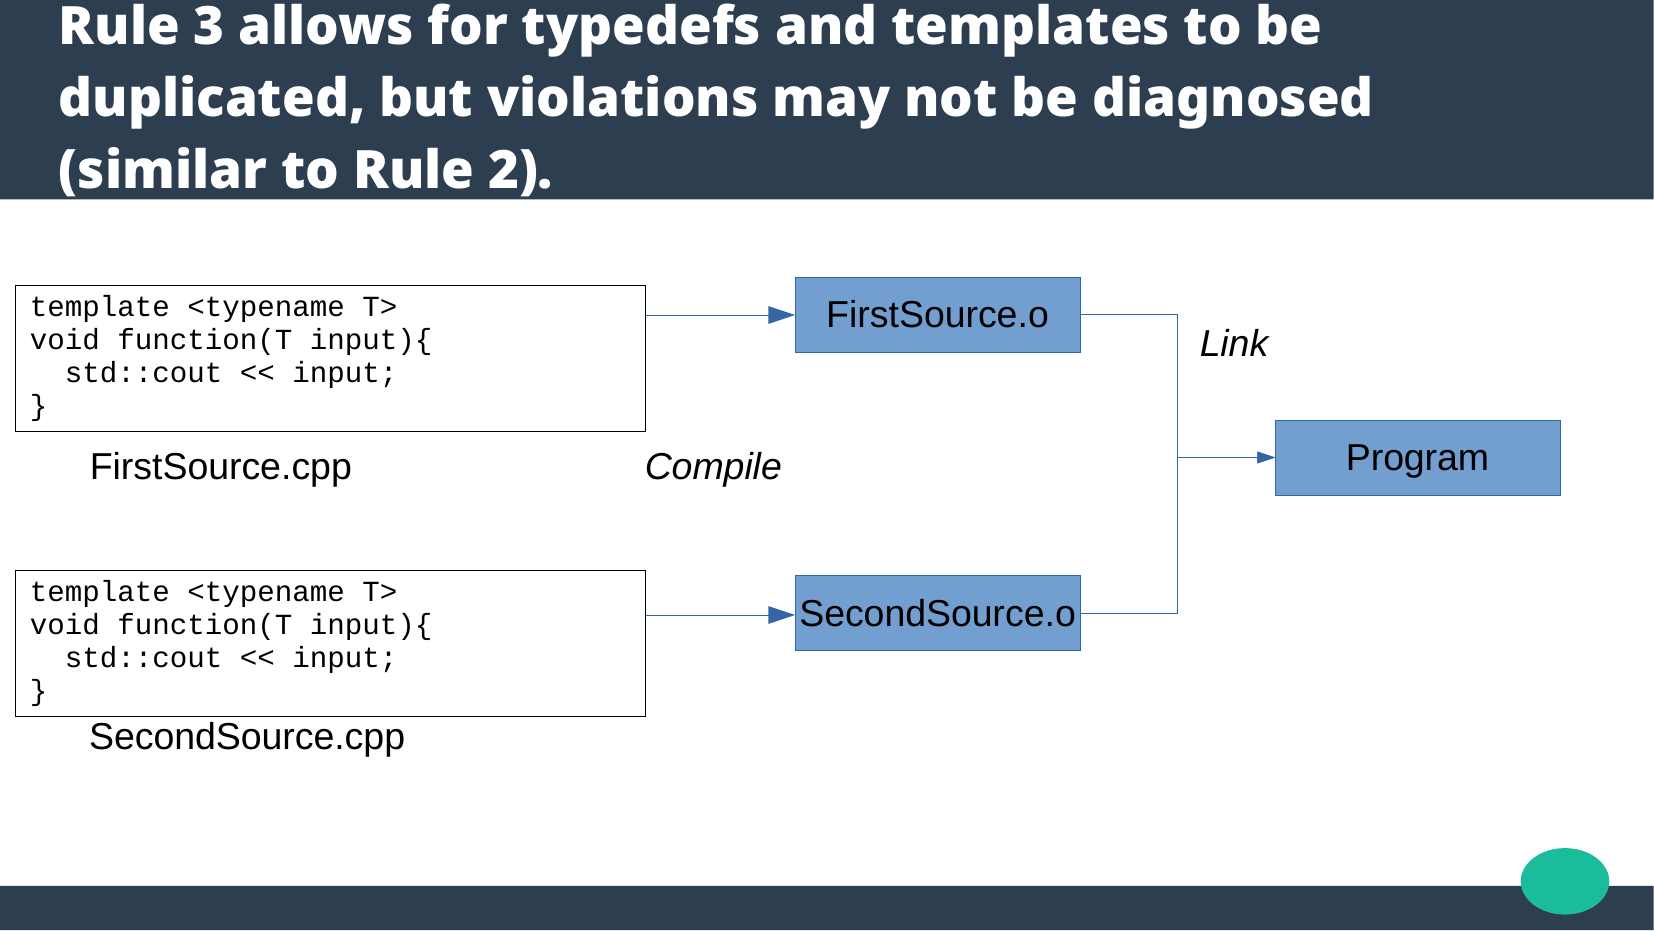

# Rule 3 allows for typedefs and templates to be duplicated, but violations may not be diagnosed (similar to Rule 2).
FirstSource.o
template <typename T>
void function(T input){
 std::cout << input;
}
Link
Program
FirstSource.cpp
Compile
template <typename T>
void function(T input){
 std::cout << input;
}
SecondSource.o
SecondSource.cpp